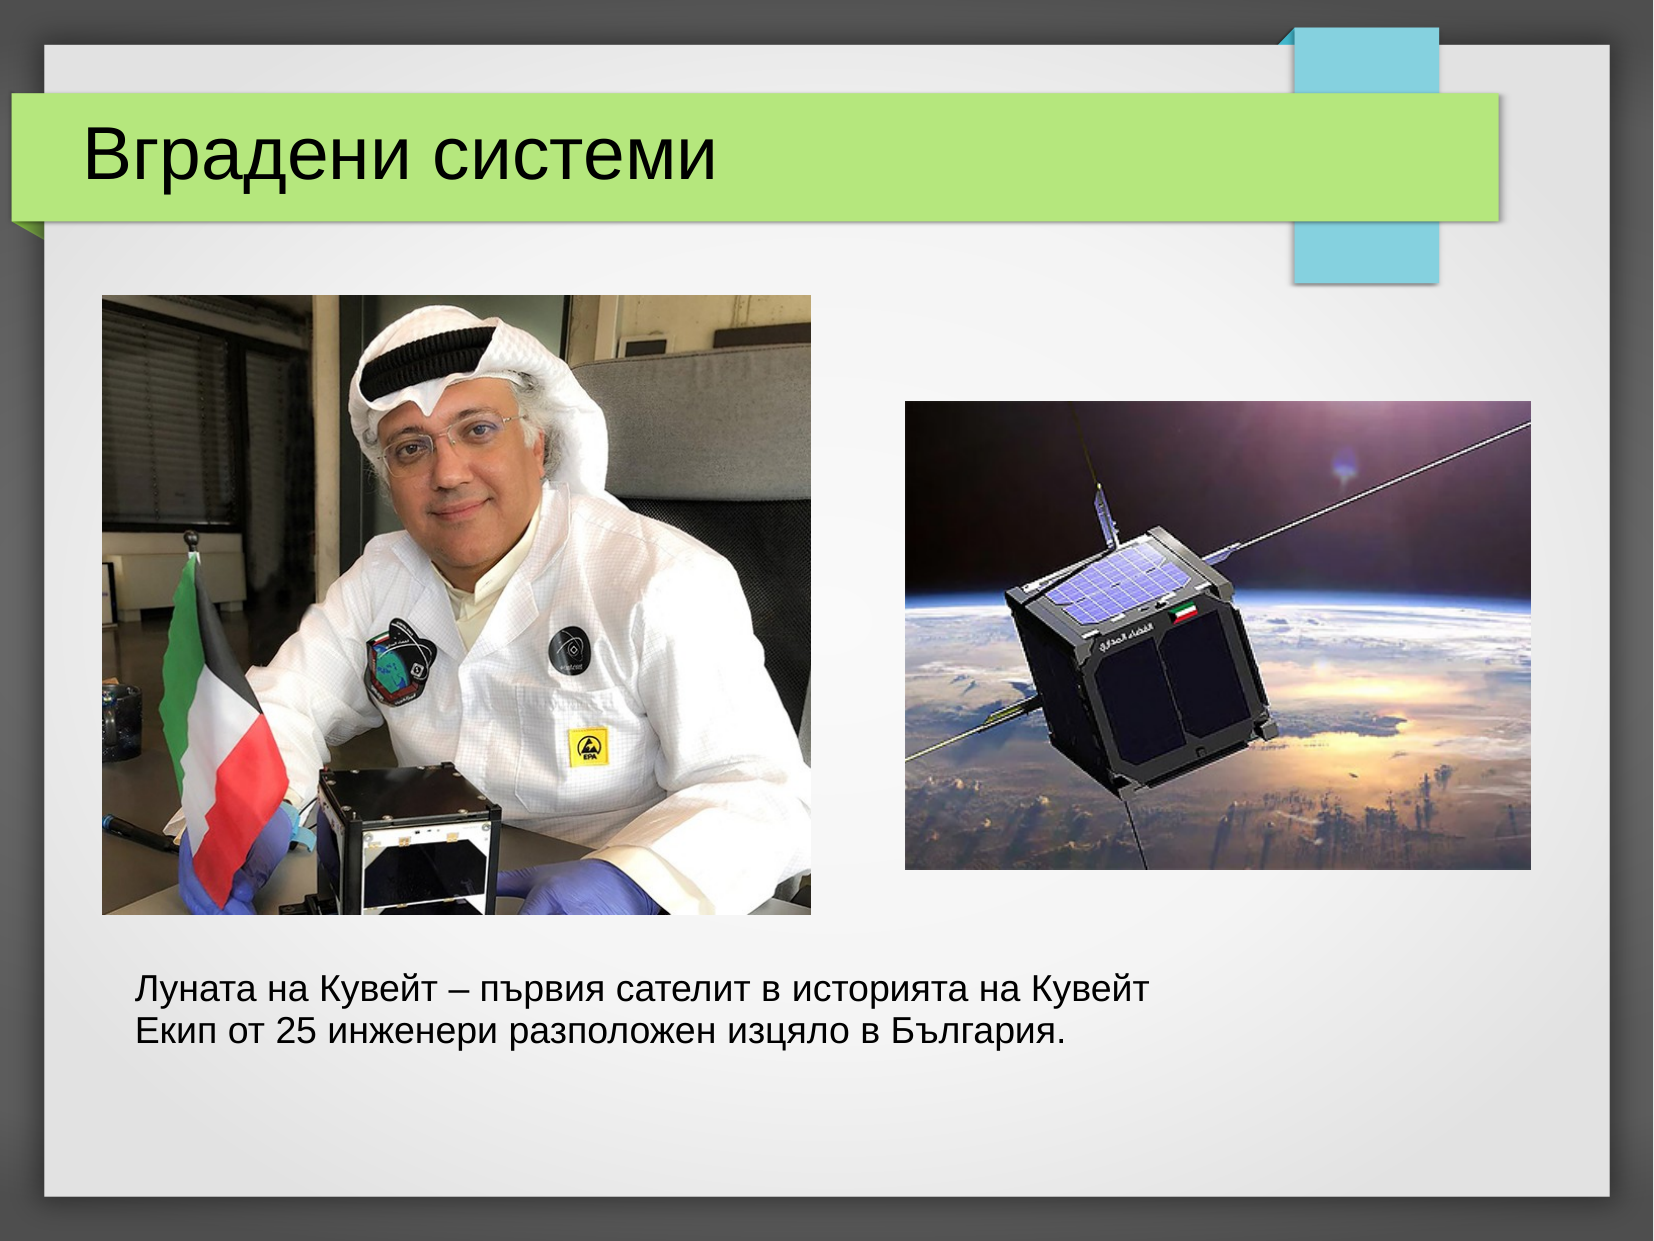

# Вградени системи
Луната на Кувейт – първия сателит в историята на Кувейт
Екип от 25 инженери разположен изцяло в България.